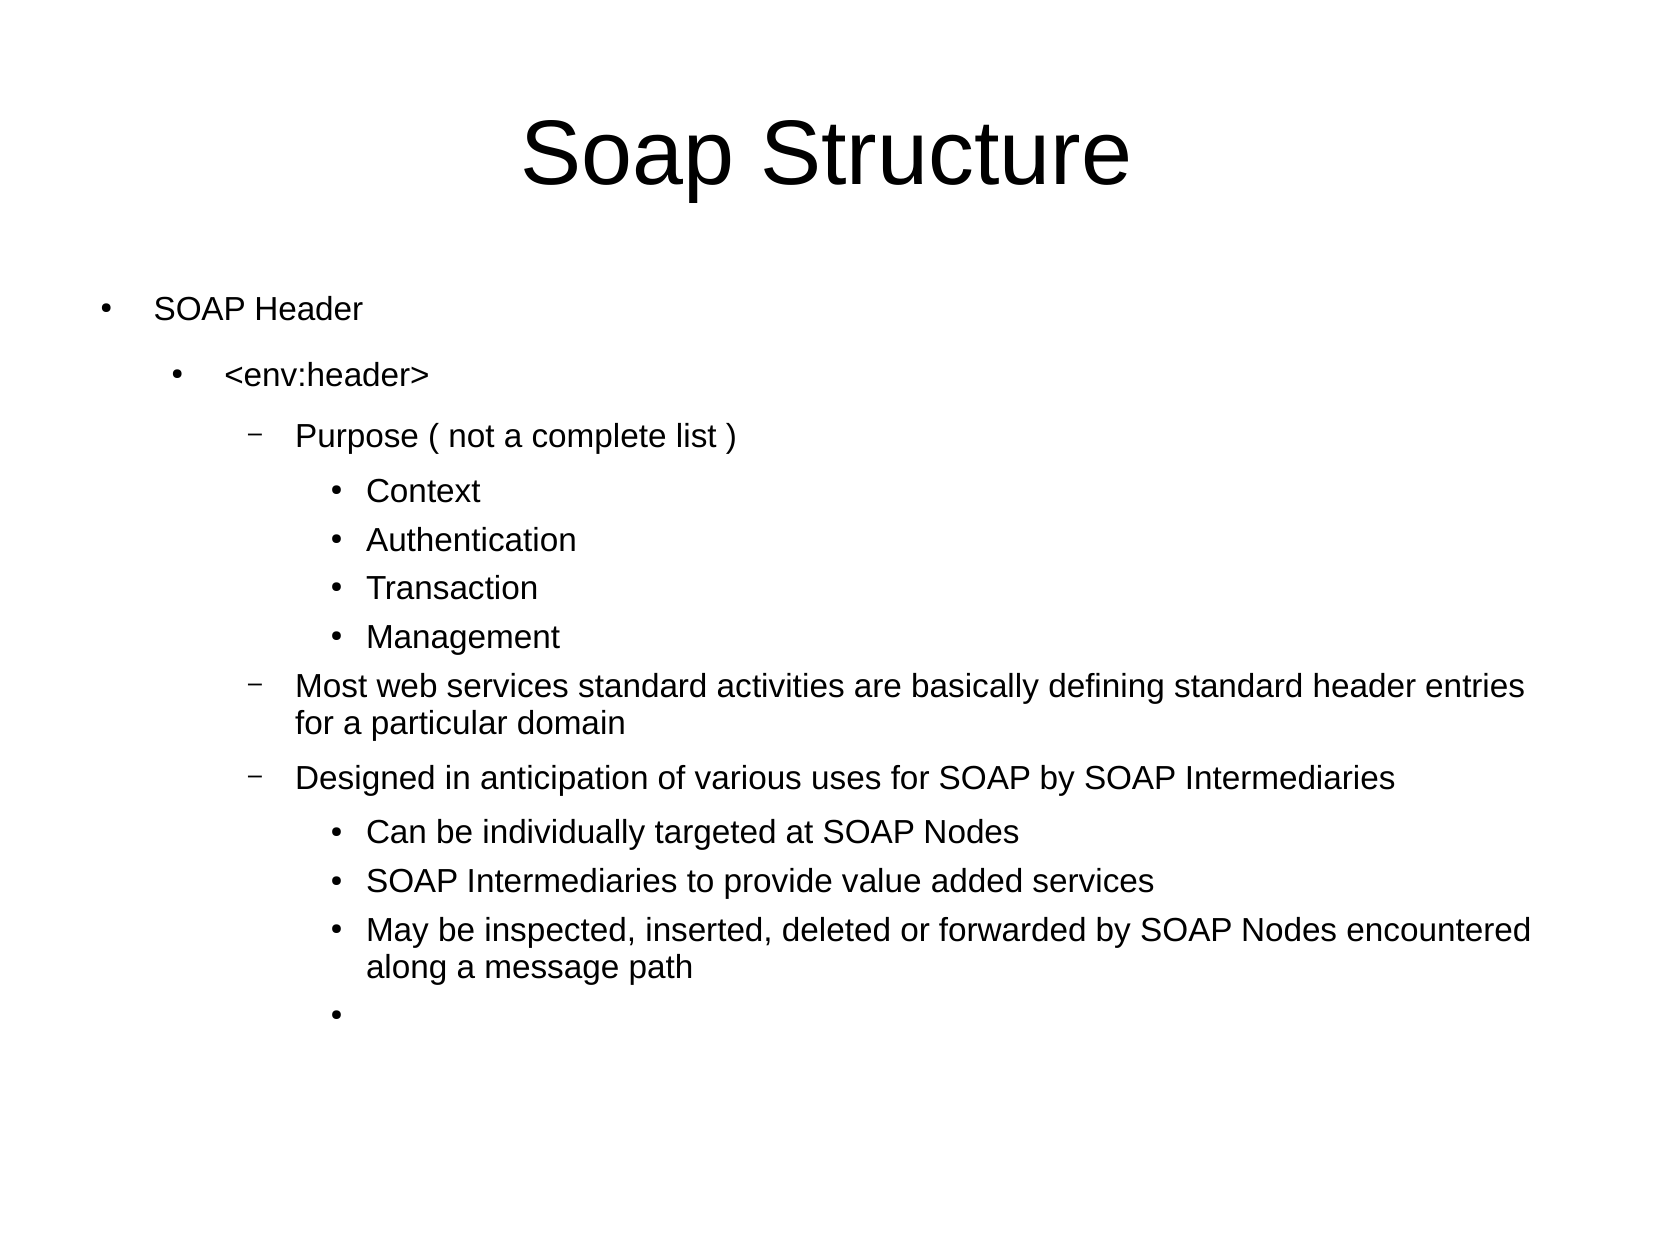

# Soap Structure
SOAP Header
<env:header>
Purpose ( not a complete list )
Context
Authentication
Transaction
Management
Most web services standard activities are basically defining standard header entries for a particular domain
Designed in anticipation of various uses for SOAP by SOAP Intermediaries
Can be individually targeted at SOAP Nodes
SOAP Intermediaries to provide value added services
May be inspected, inserted, deleted or forwarded by SOAP Nodes encountered along a message path